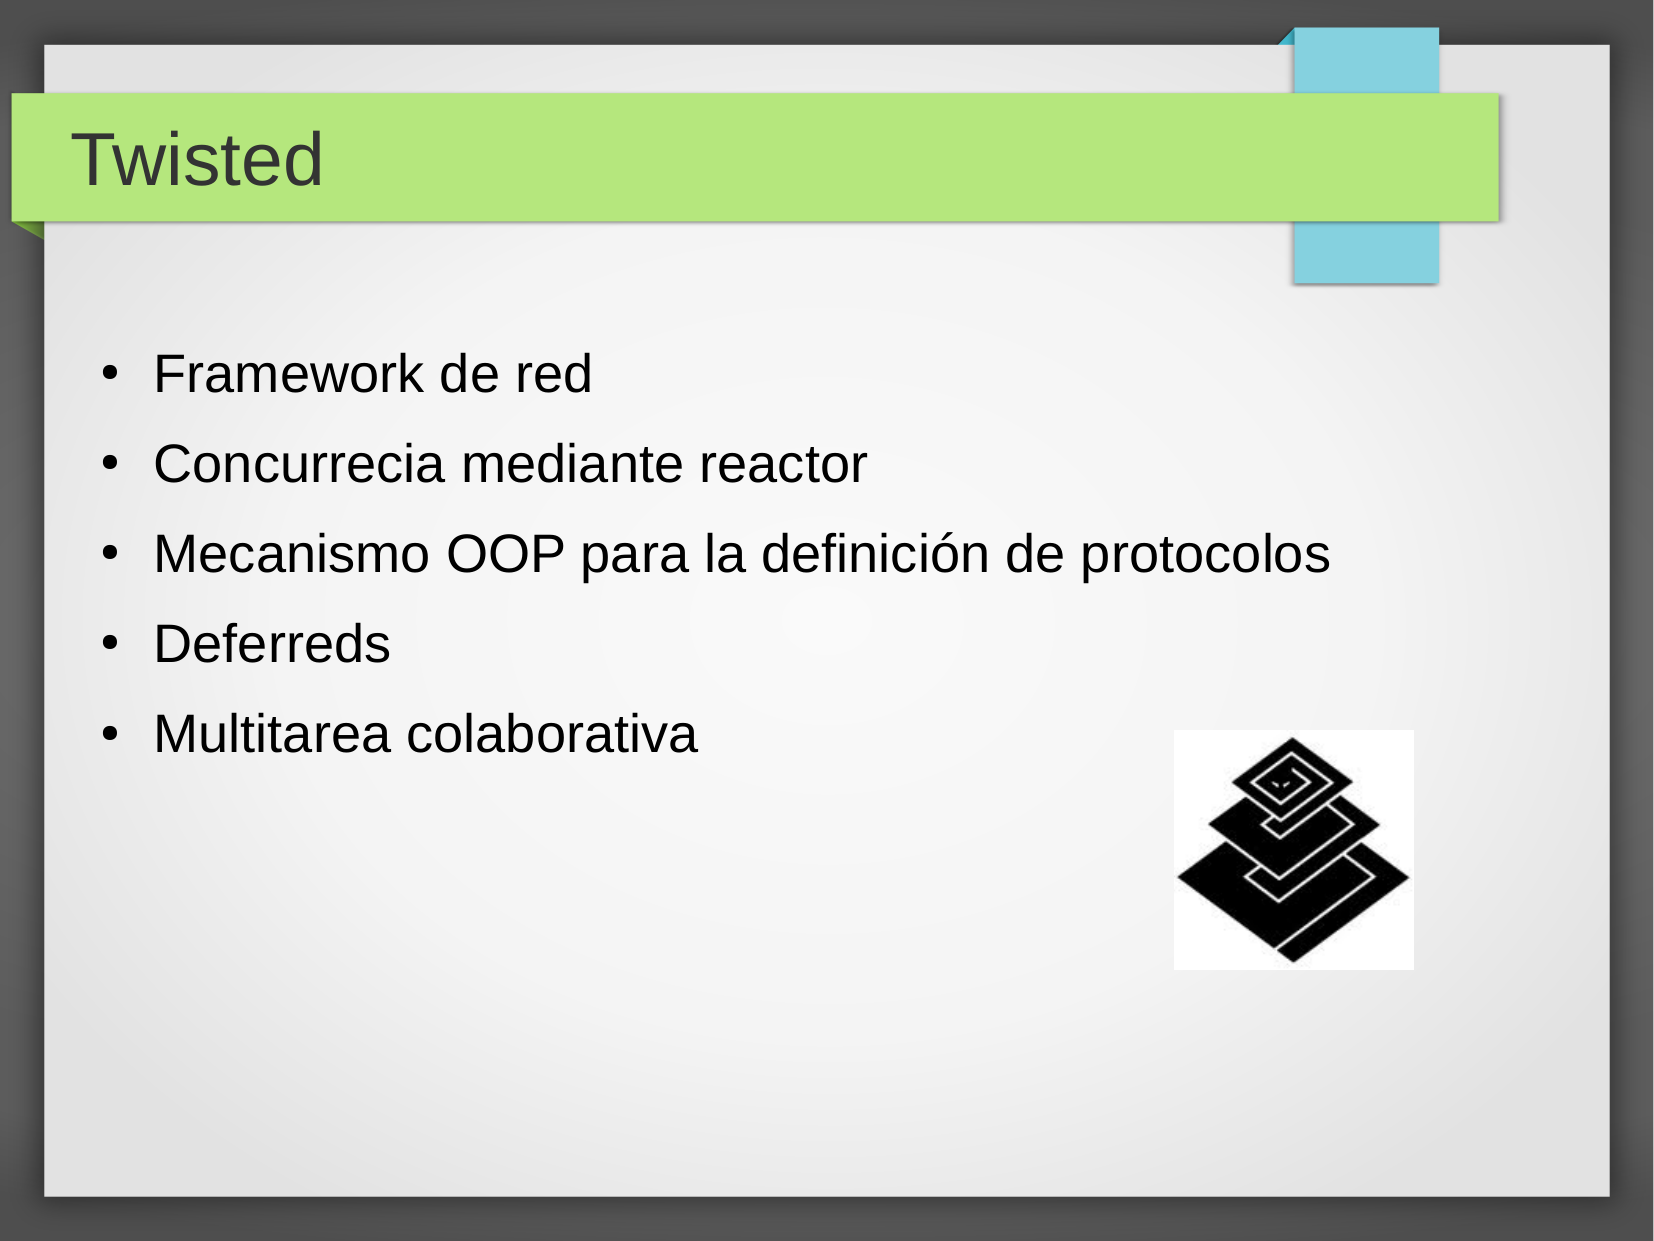

# Twisted
Framework de red
Concurrecia mediante reactor
Mecanismo OOP para la definición de protocolos
Deferreds
Multitarea colaborativa